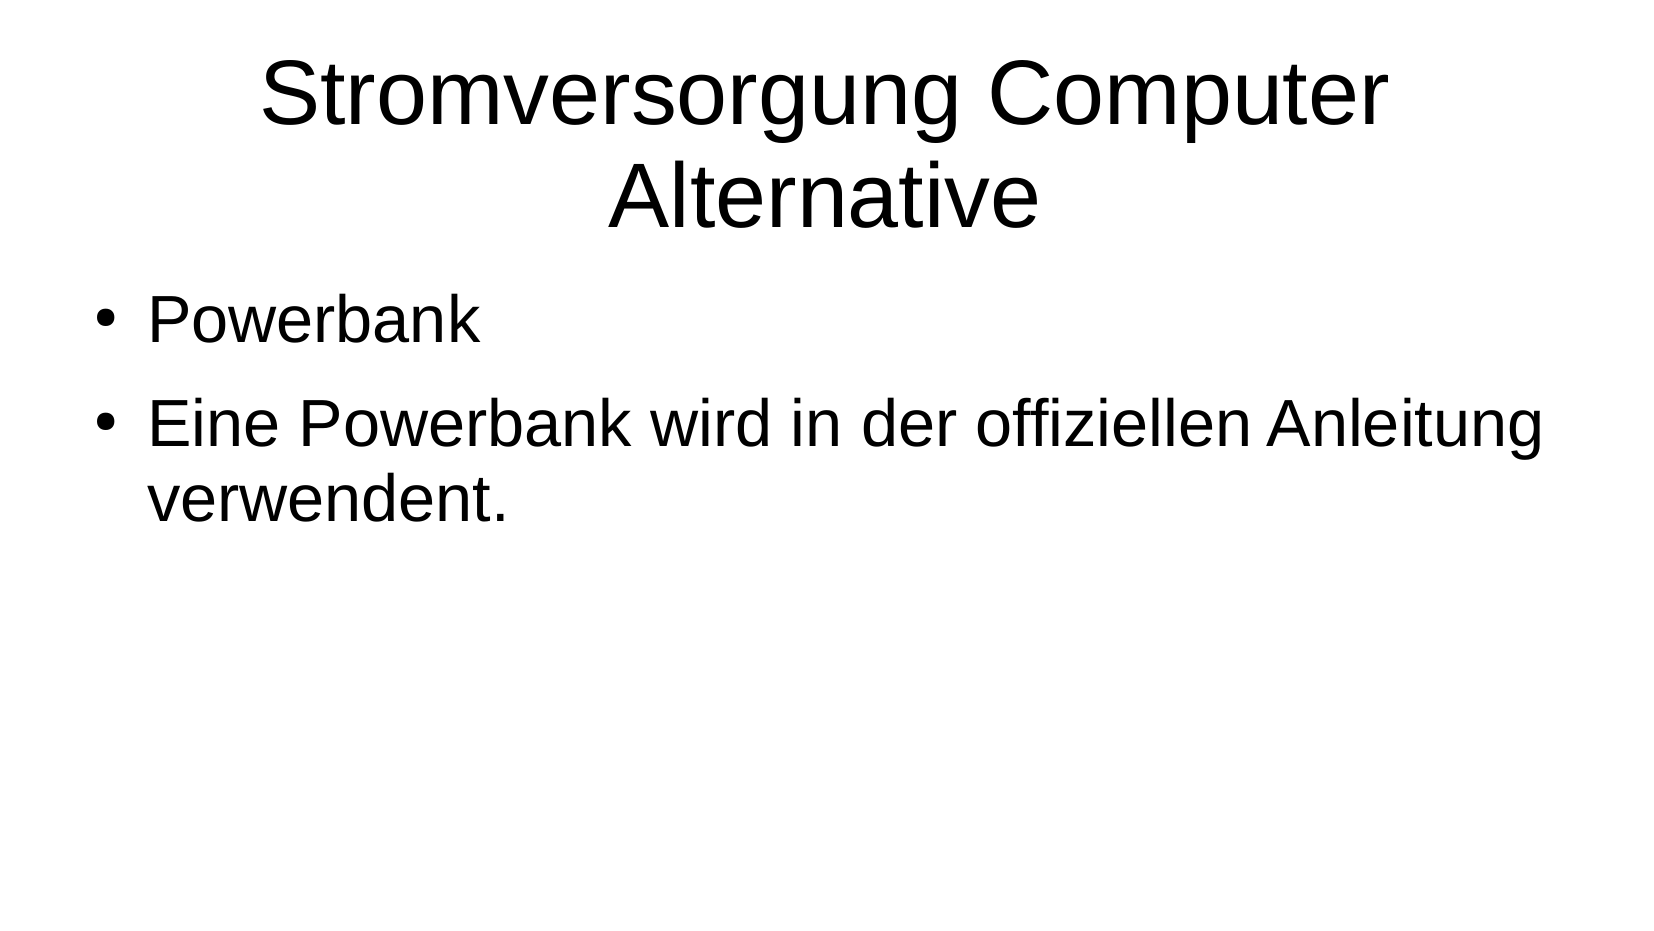

# Stromversorgung Computer Alternative
Powerbank
Eine Powerbank wird in der offiziellen Anleitung verwendent.